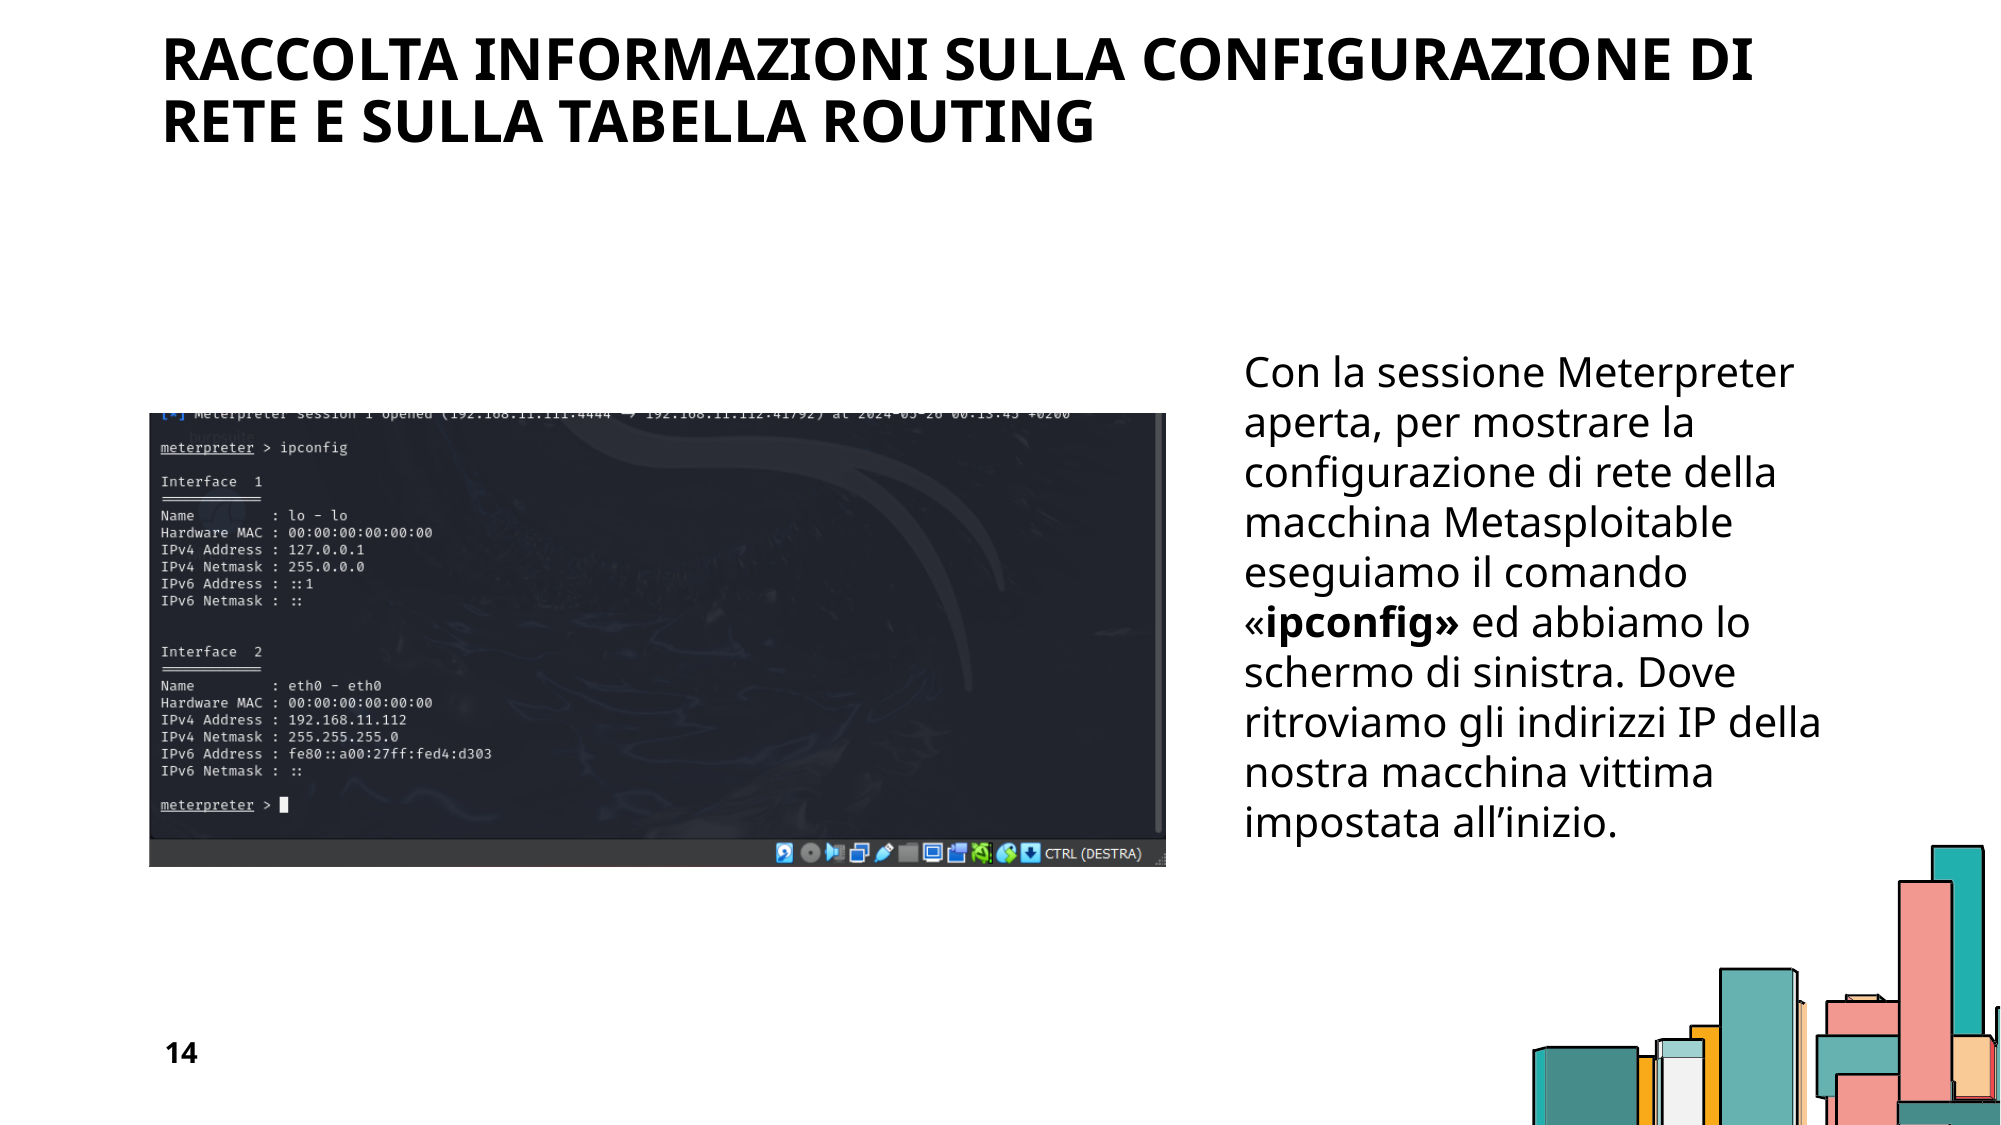

# Raccolta informazioni sulla configurazione di rete e sulla tabella routing
Con la sessione Meterpreter aperta, per mostrare la configurazione di rete della macchina Metasploitable eseguiamo il comando «ipconfig» ed abbiamo lo schermo di sinistra. Dove ritroviamo gli indirizzi IP della nostra macchina vittima impostata all’inizio.